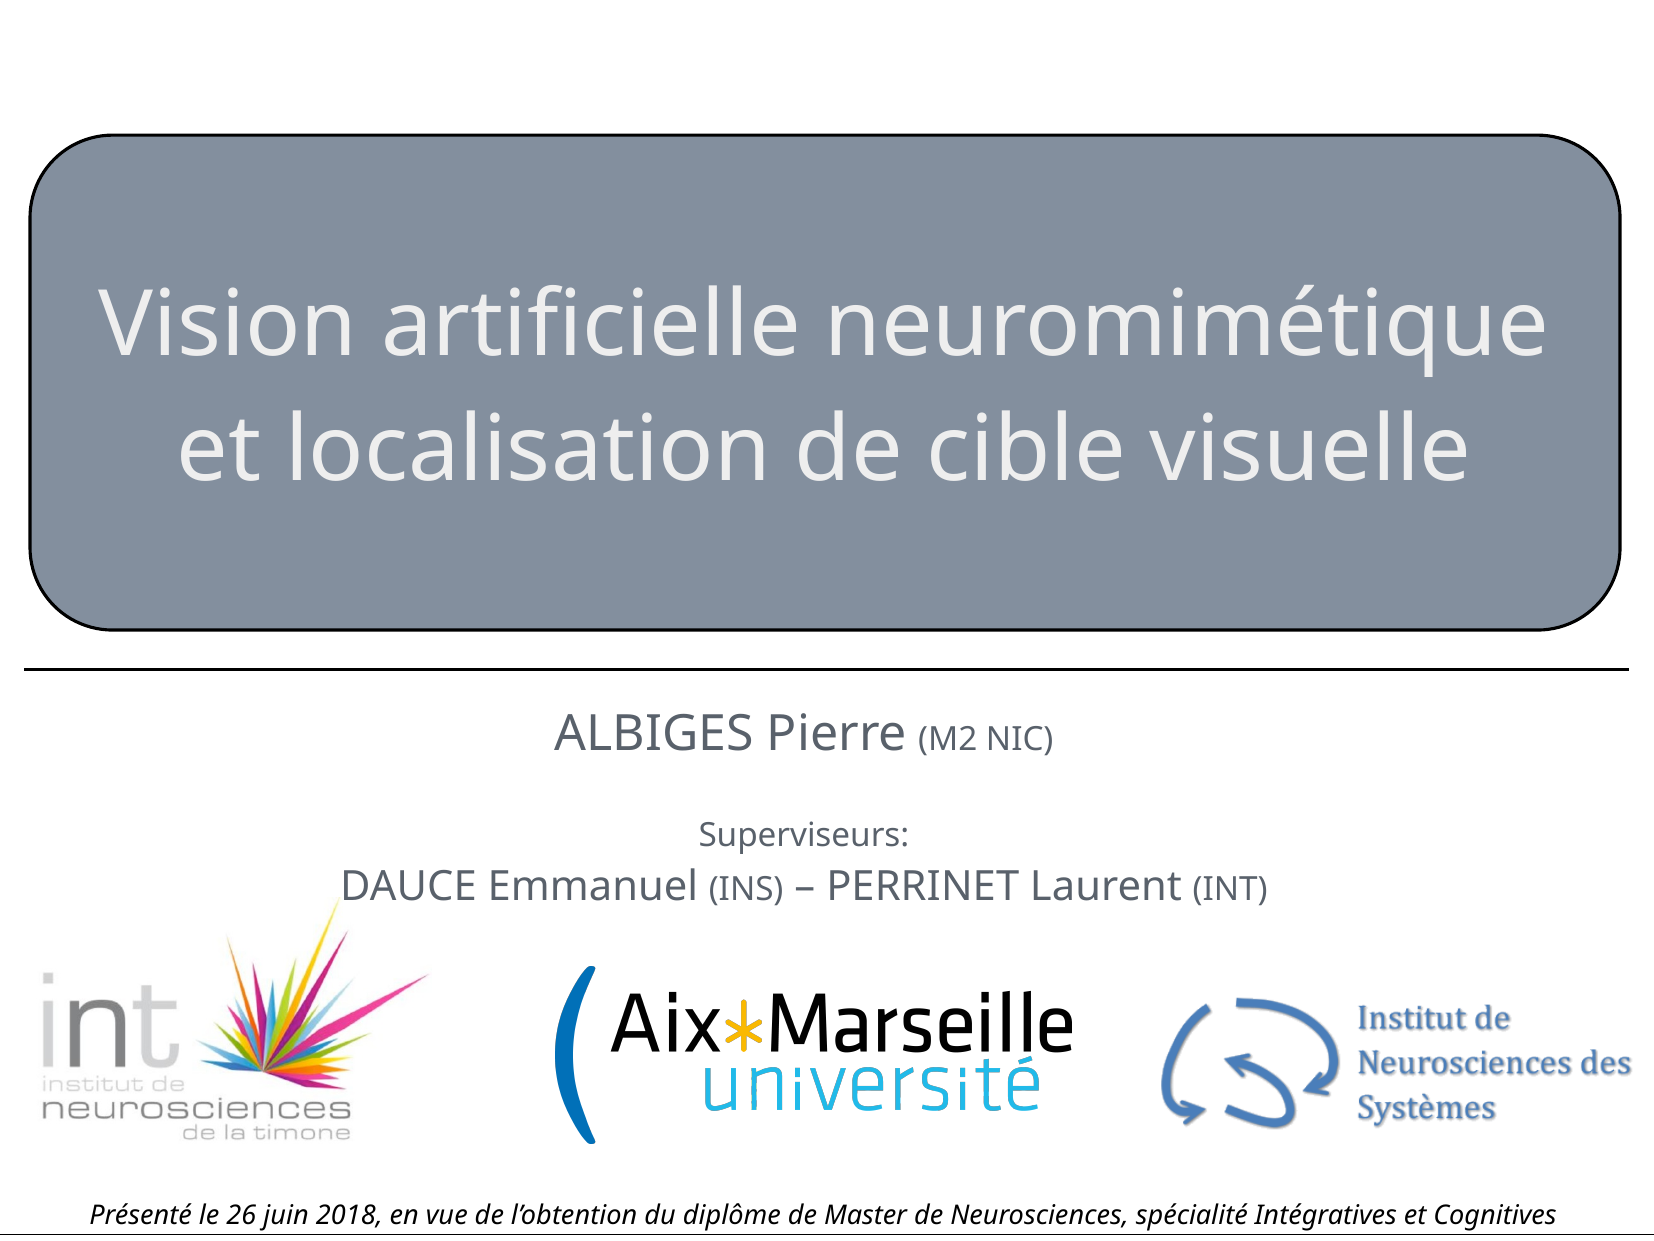

Vision artificielle neuromimétique
et localisation de cible visuelle
ALBIGES Pierre (M2 NIC)
Superviseurs:
DAUCE Emmanuel (INS) – PERRINET Laurent (INT)
Présenté le 26 juin 2018, en vue de l’obtention du diplôme de Master de Neurosciences, spécialité Intégratives et Cognitives